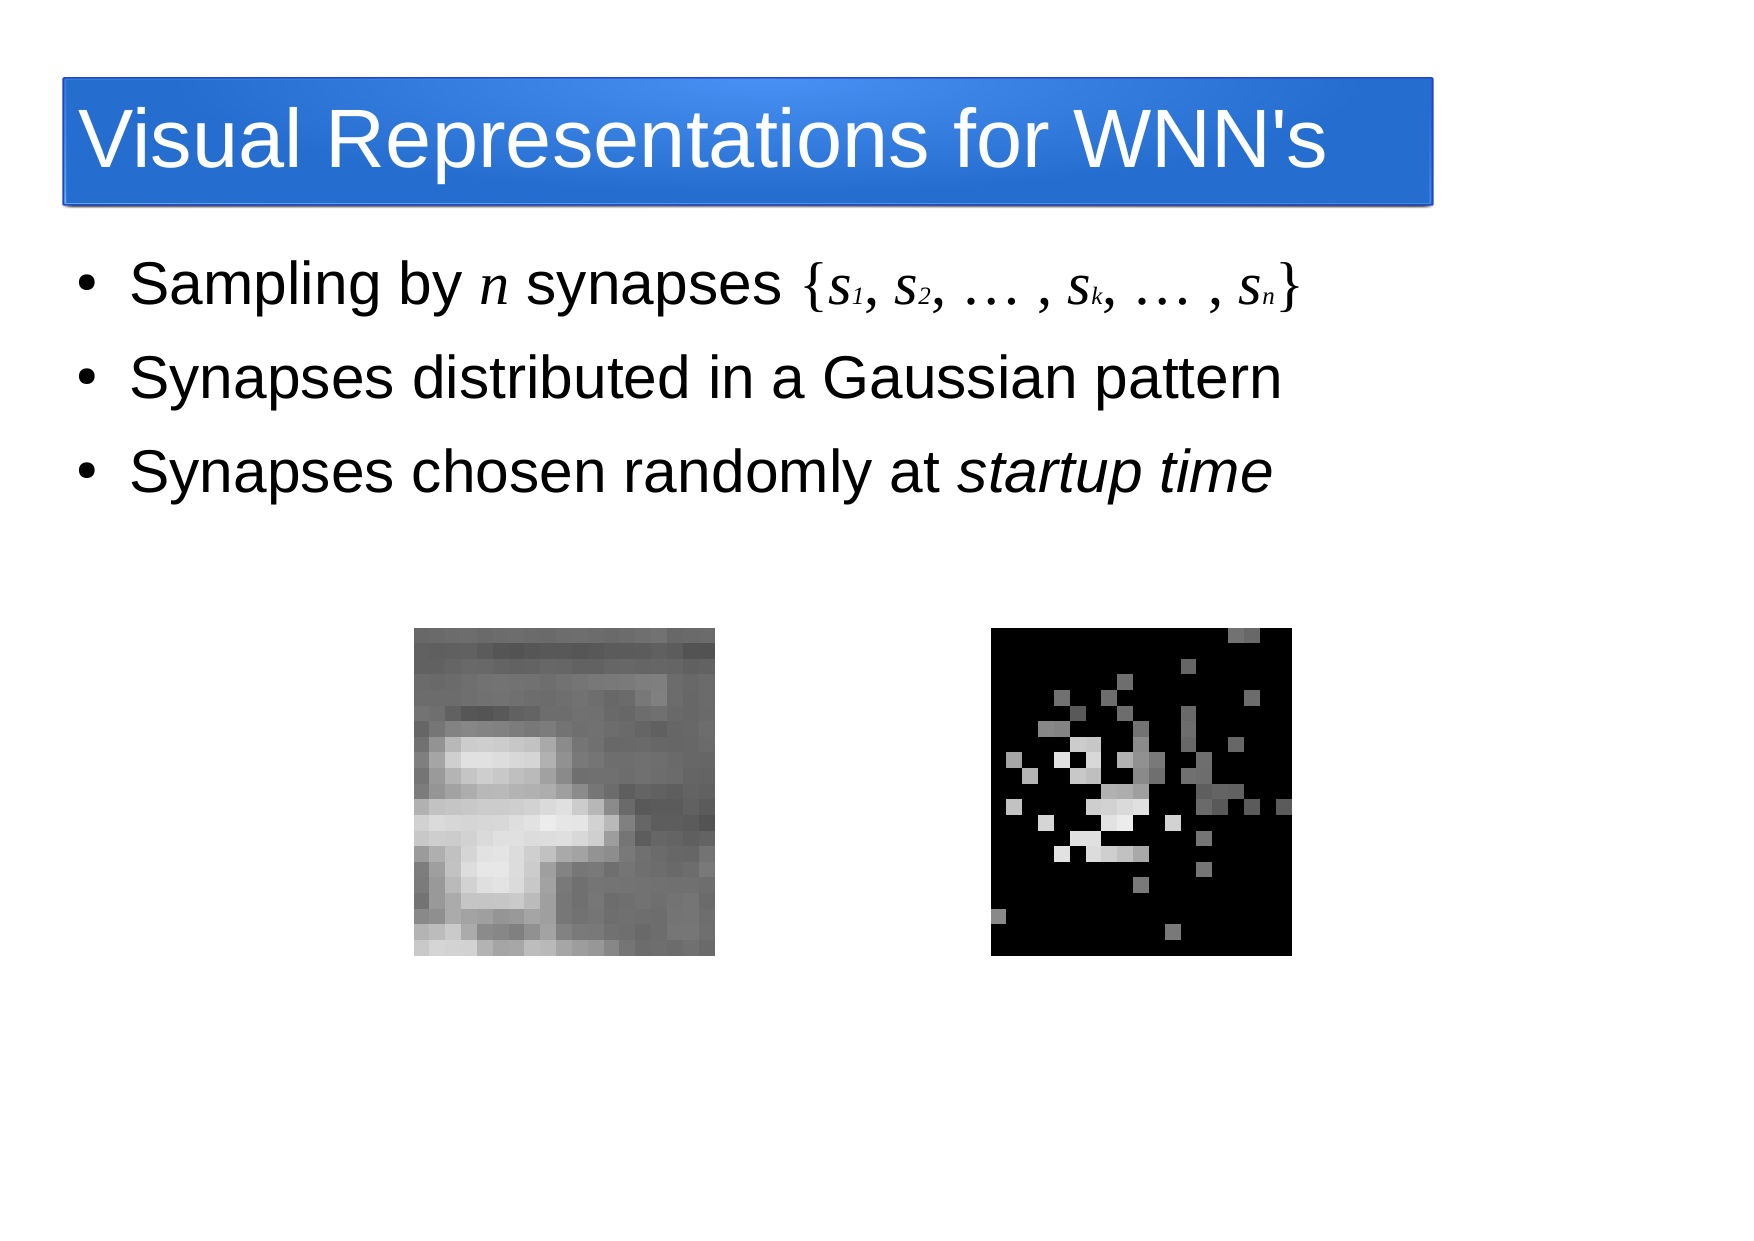

# Visual Representations for WNN's
Sampling by n synapses {s1, s2, … , sk, … , sn}
Synapses distributed in a Gaussian pattern
Synapses chosen randomly at startup time